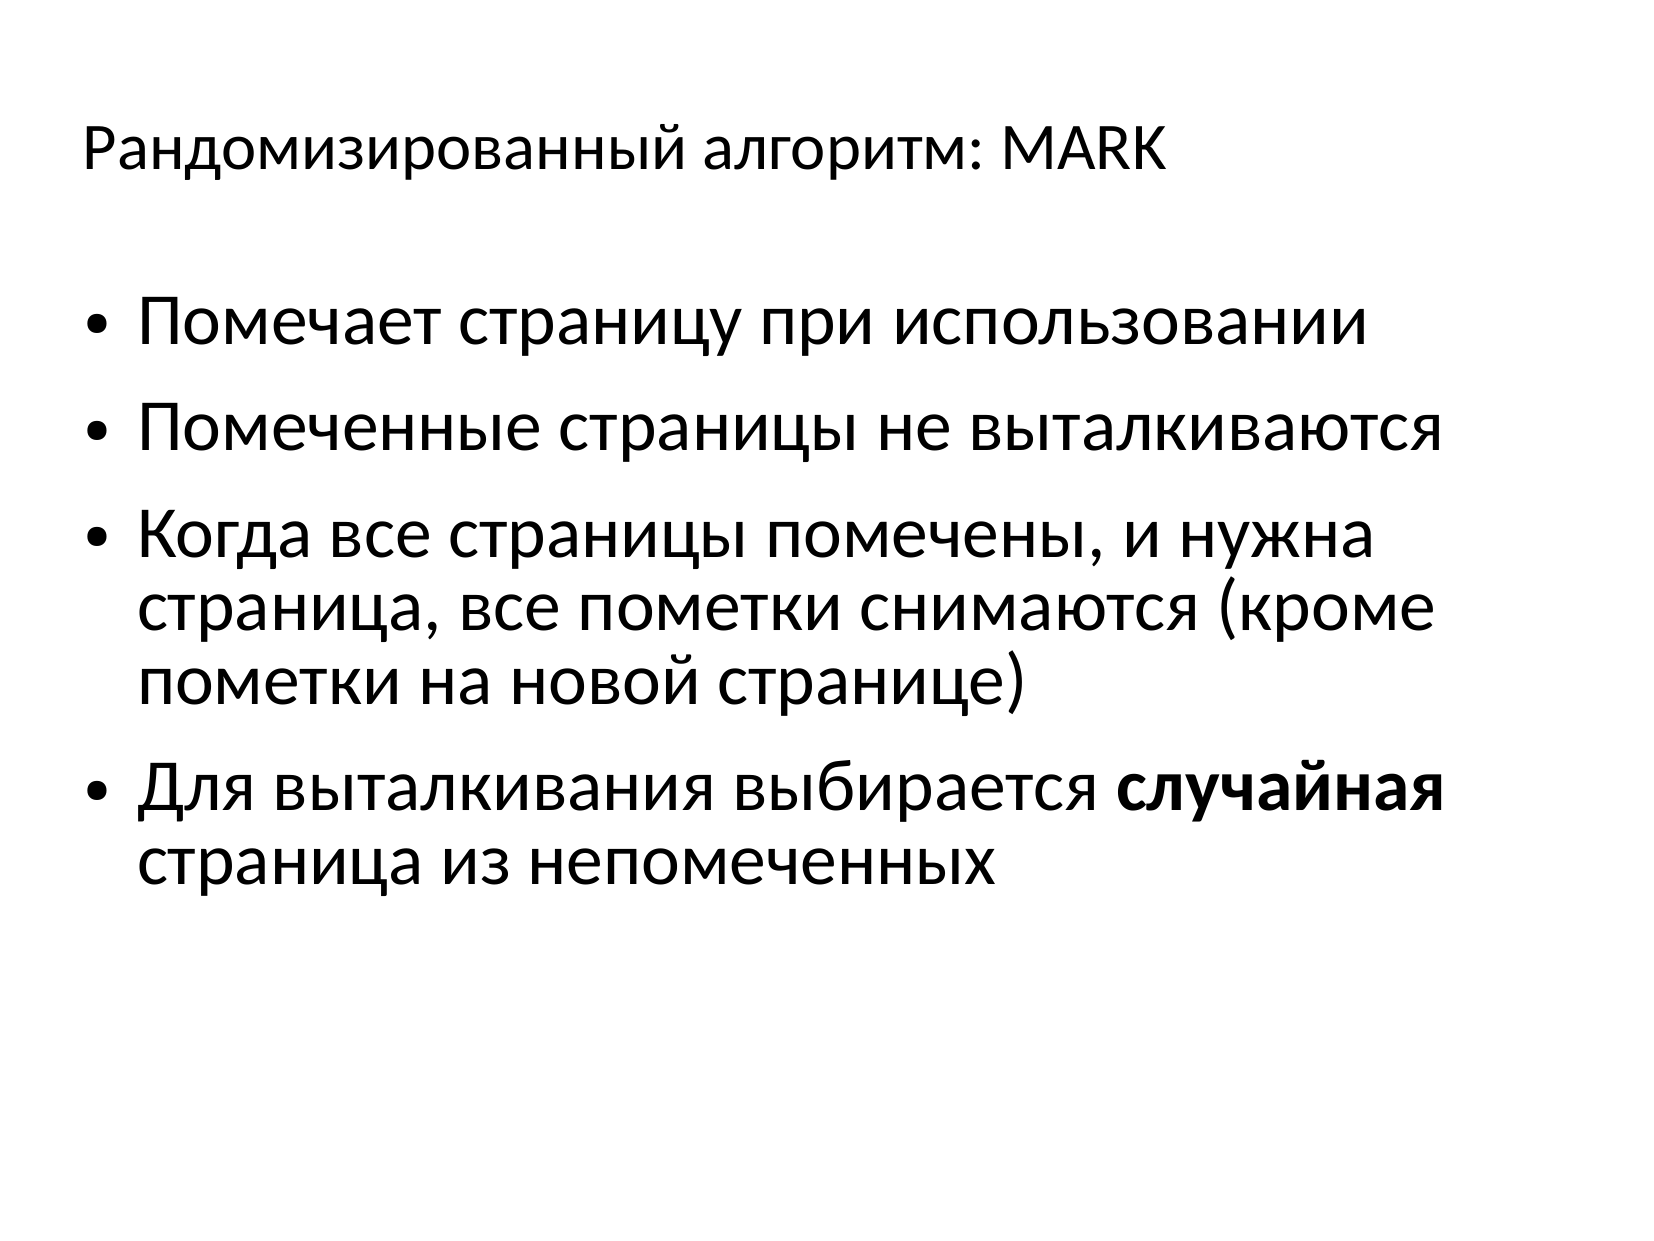

# Рандомизированный алгоритм: MARK
Помечает страницу при использовании
Помеченные страницы не выталкиваются
Когда все страницы помечены, и нужна страница, все пометки снимаются (кроме пометки на новой странице)
Для выталкивания выбирается случайная страница из непомеченных